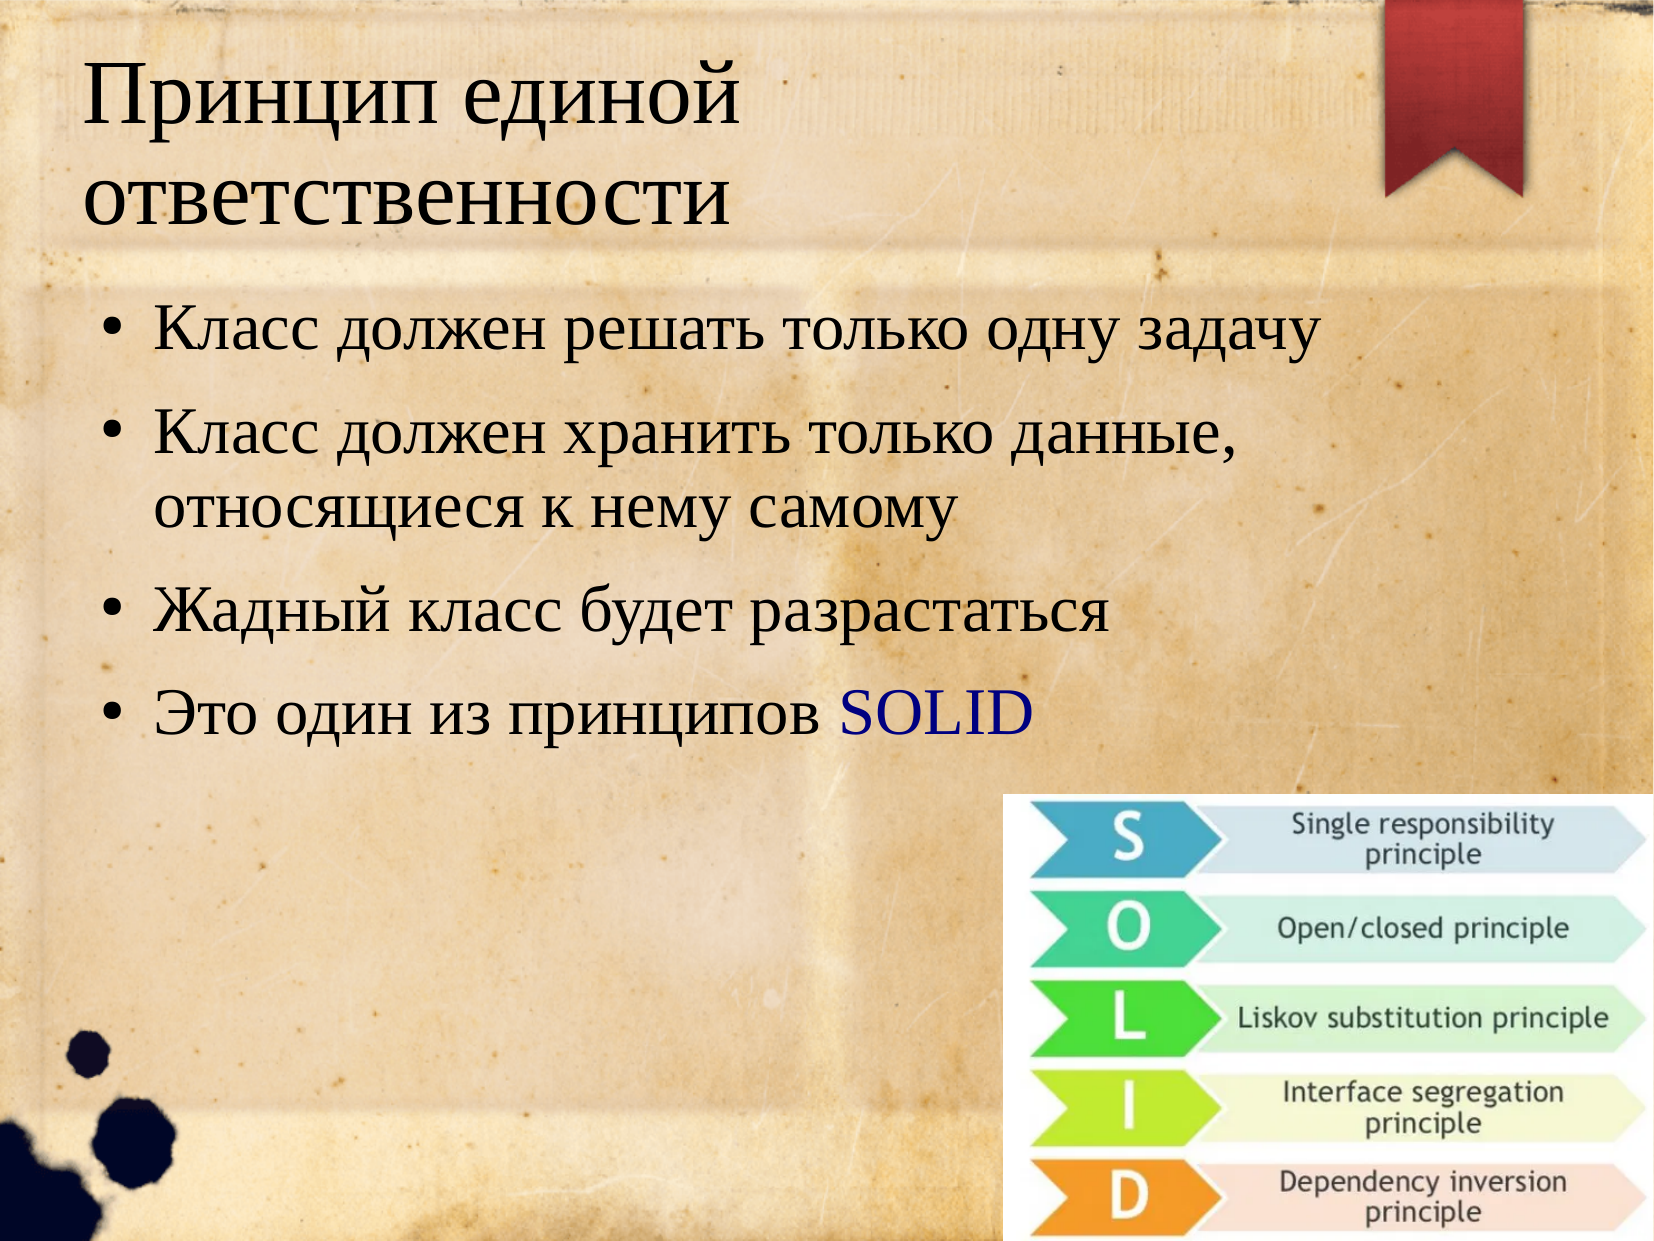

# Принцип единой ответственности
Класс должен решать только одну задачу
Класс должен хранить только данные, относящиеся к нему самому
Жадный класс будет разрастаться
Это один из принципов SOLID